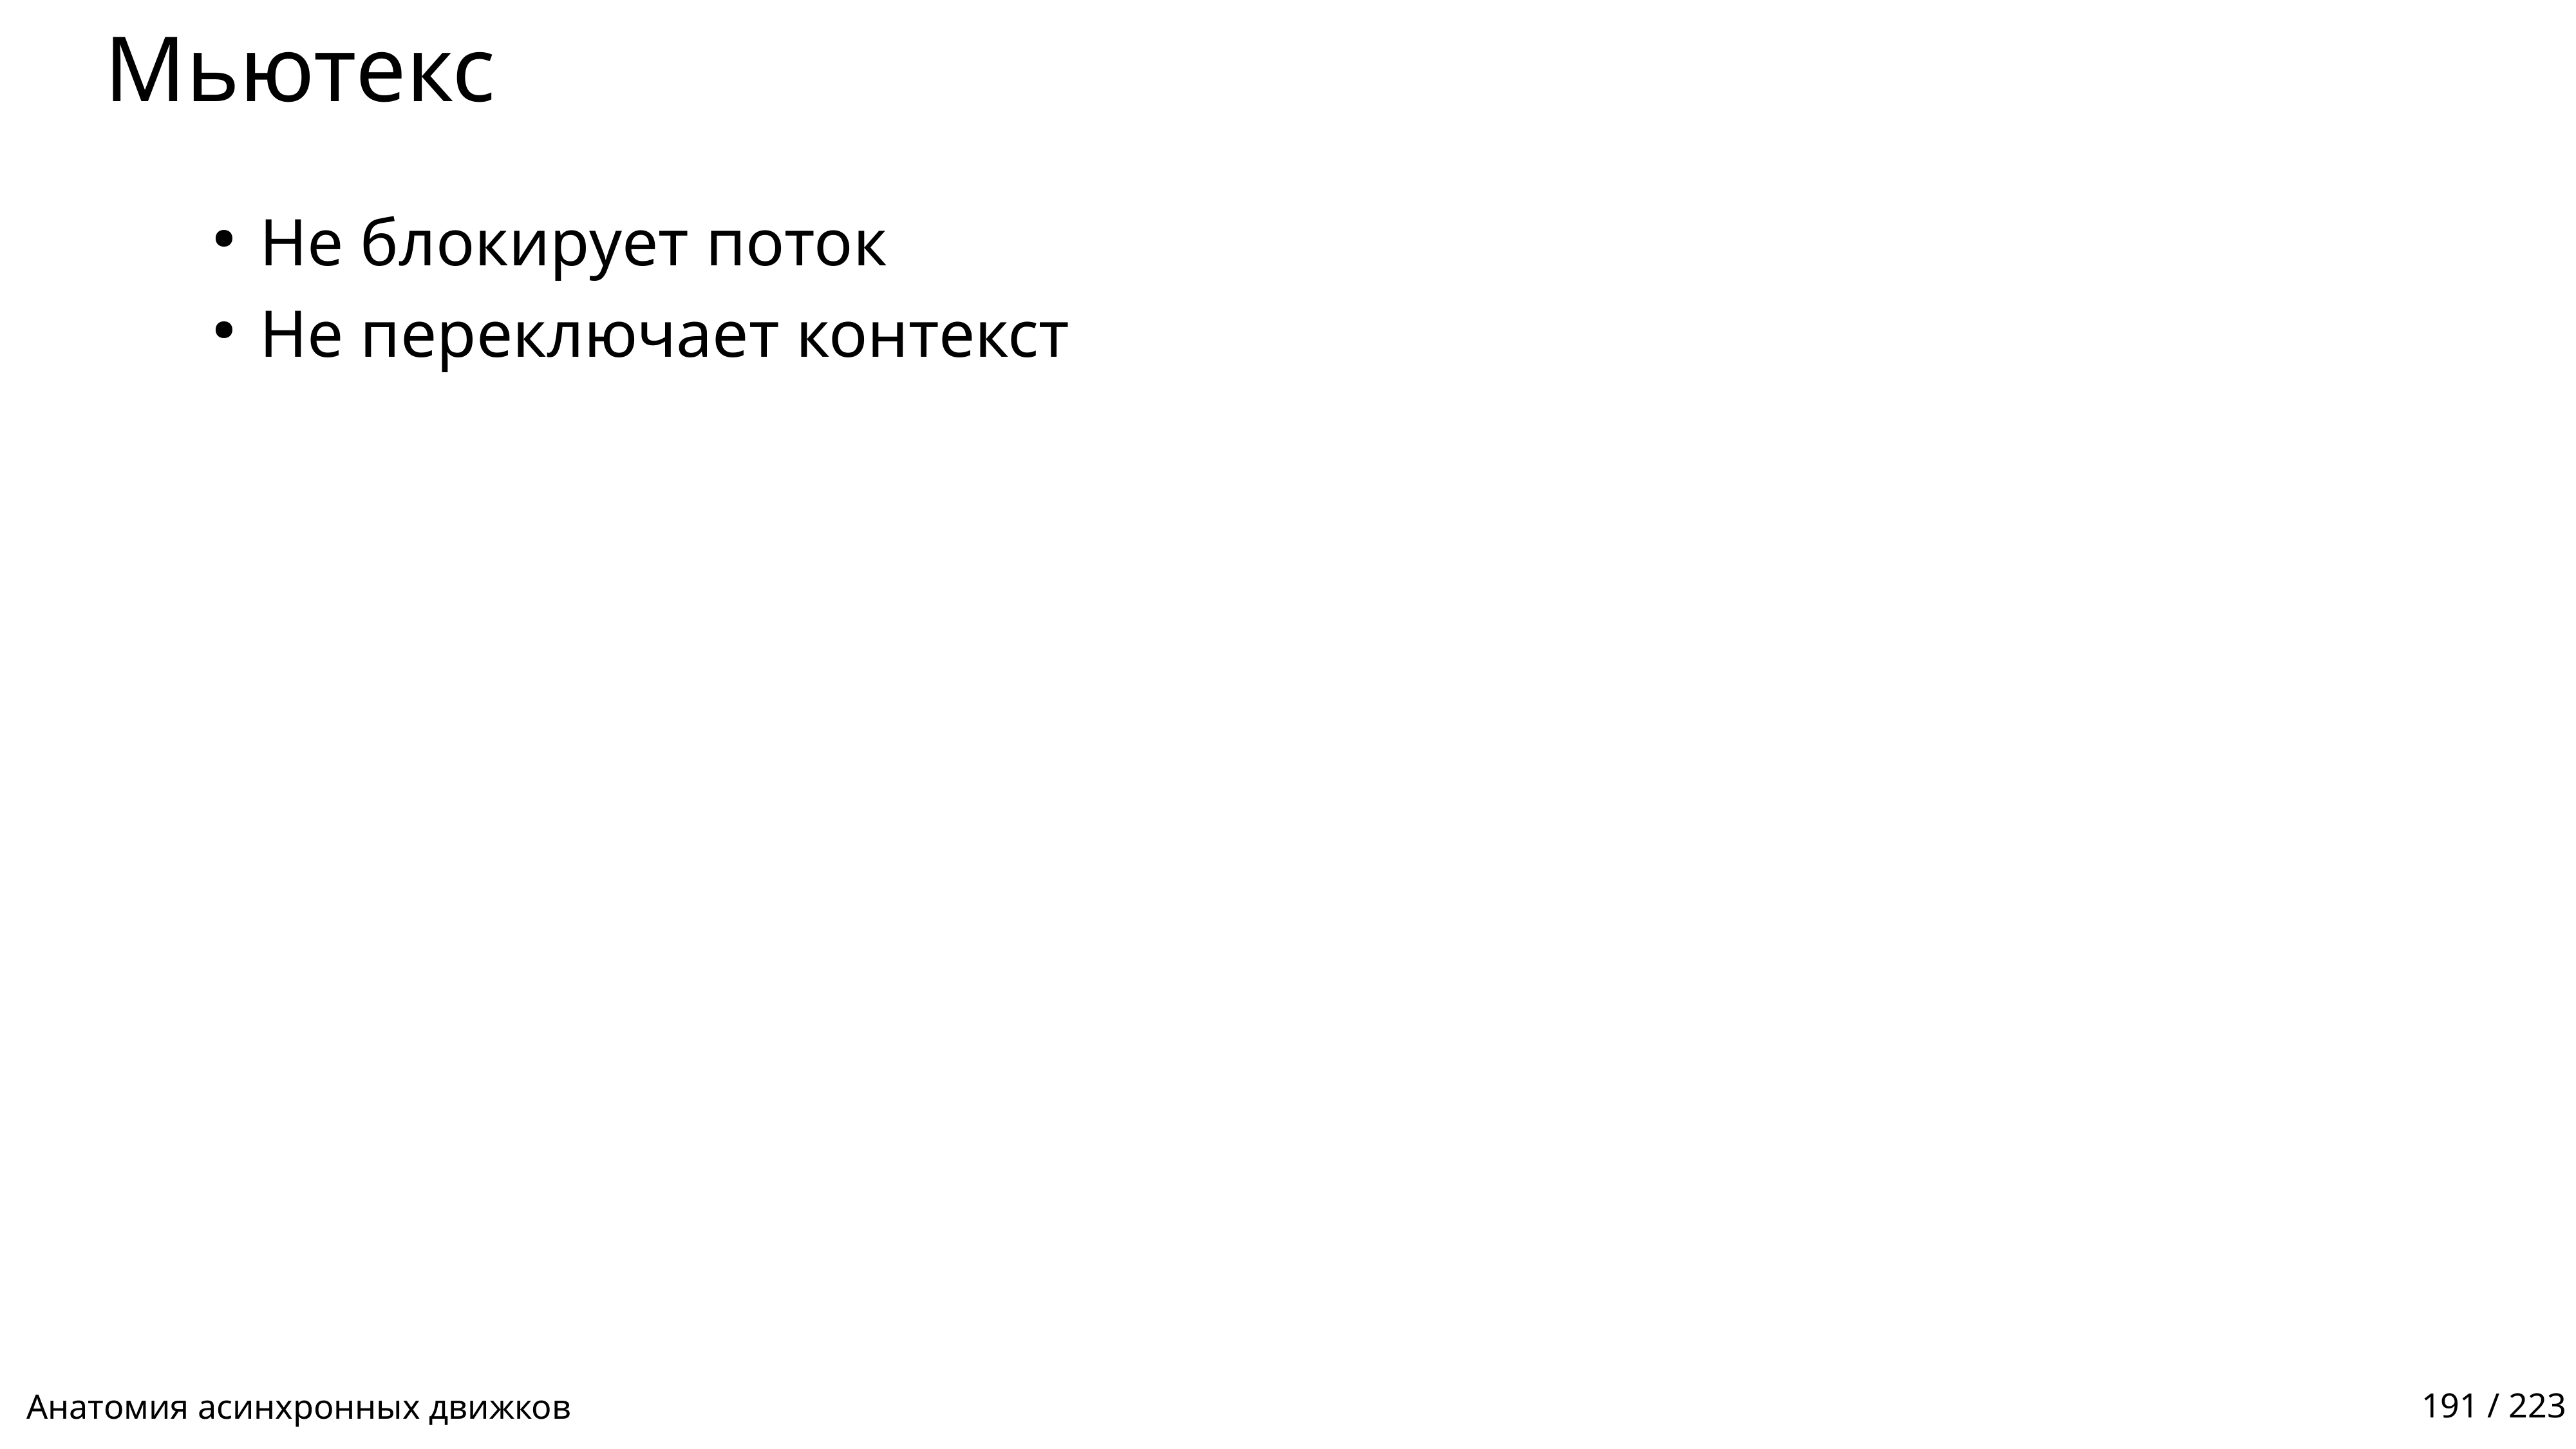

Мьютекс
# Не блокирует поток
 Не переключает контекст
Анатомия асинхронных движков